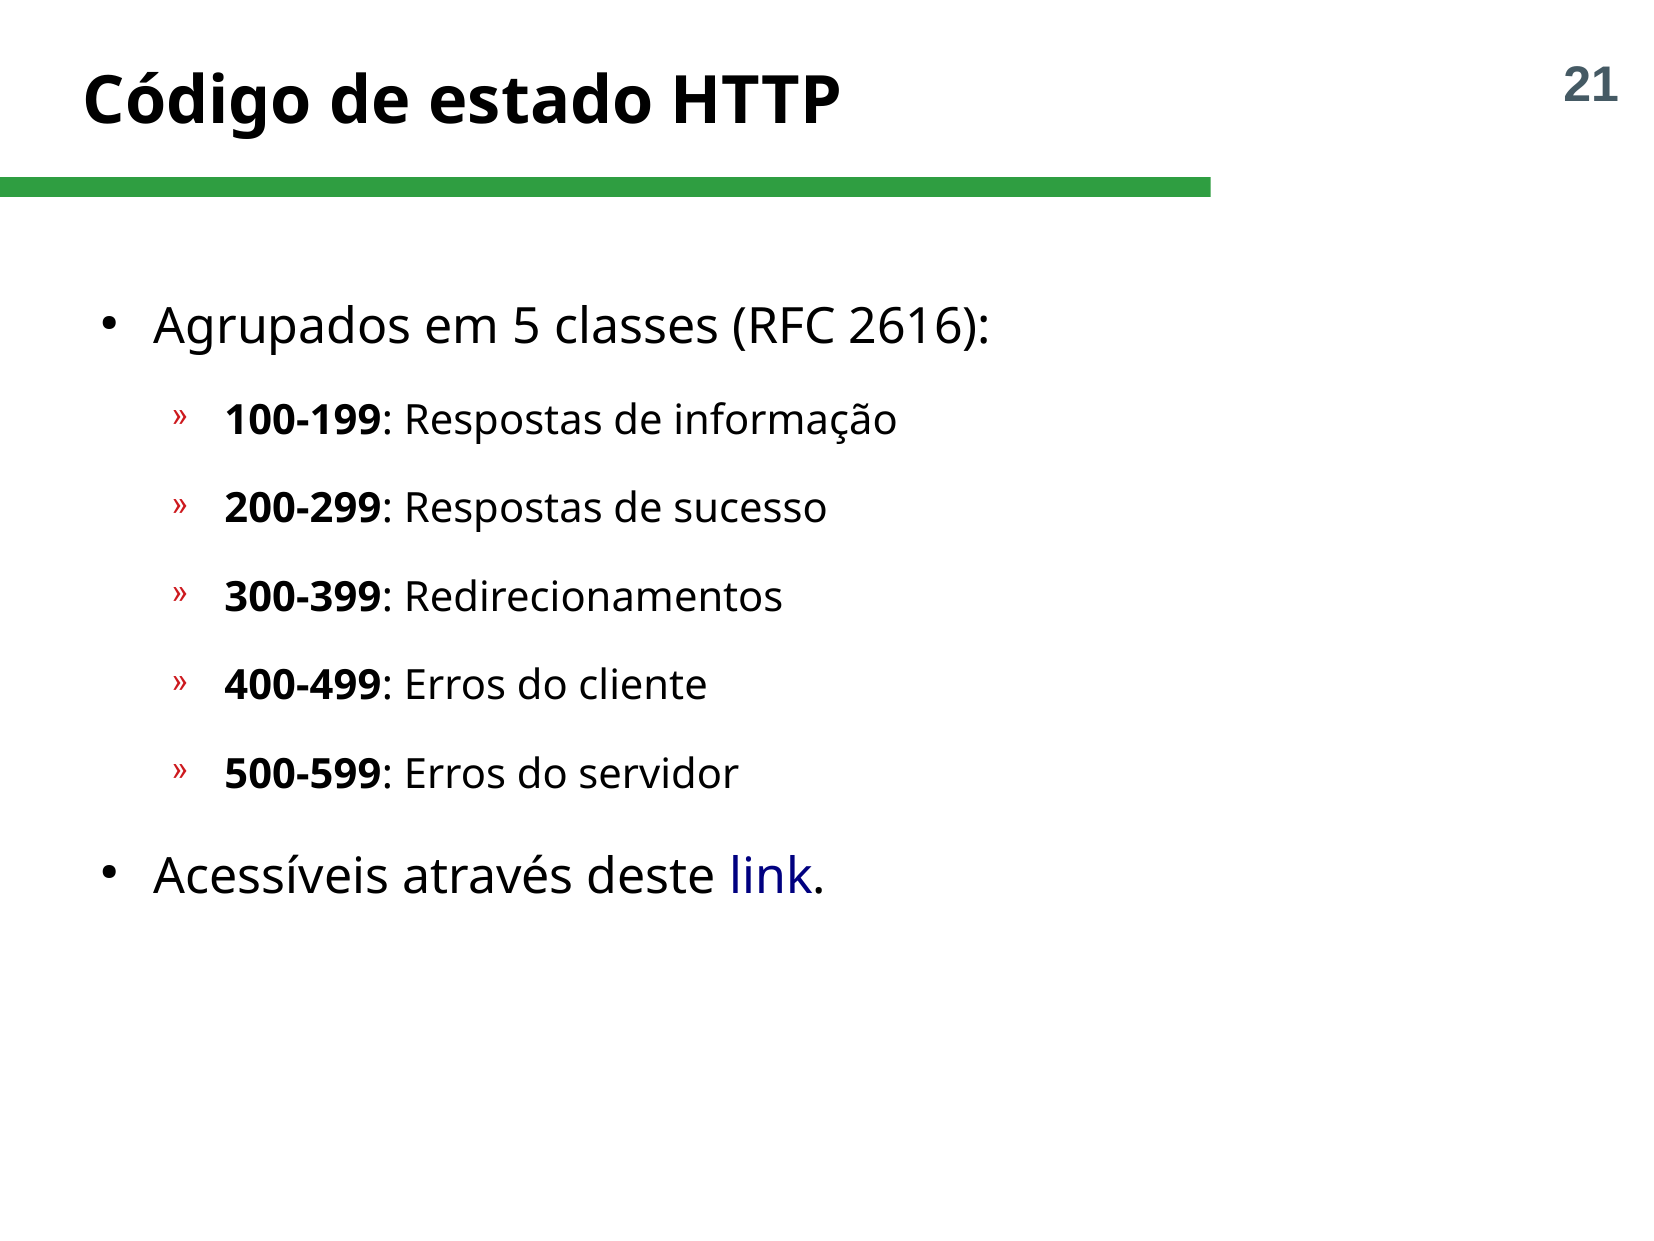

# Código de estado HTTP
Agrupados em 5 classes (RFC 2616):
100-199: Respostas de informação
200-299: Respostas de sucesso
300-399: Redirecionamentos
400-499: Erros do cliente
500-599: Erros do servidor
Acessíveis através deste link.